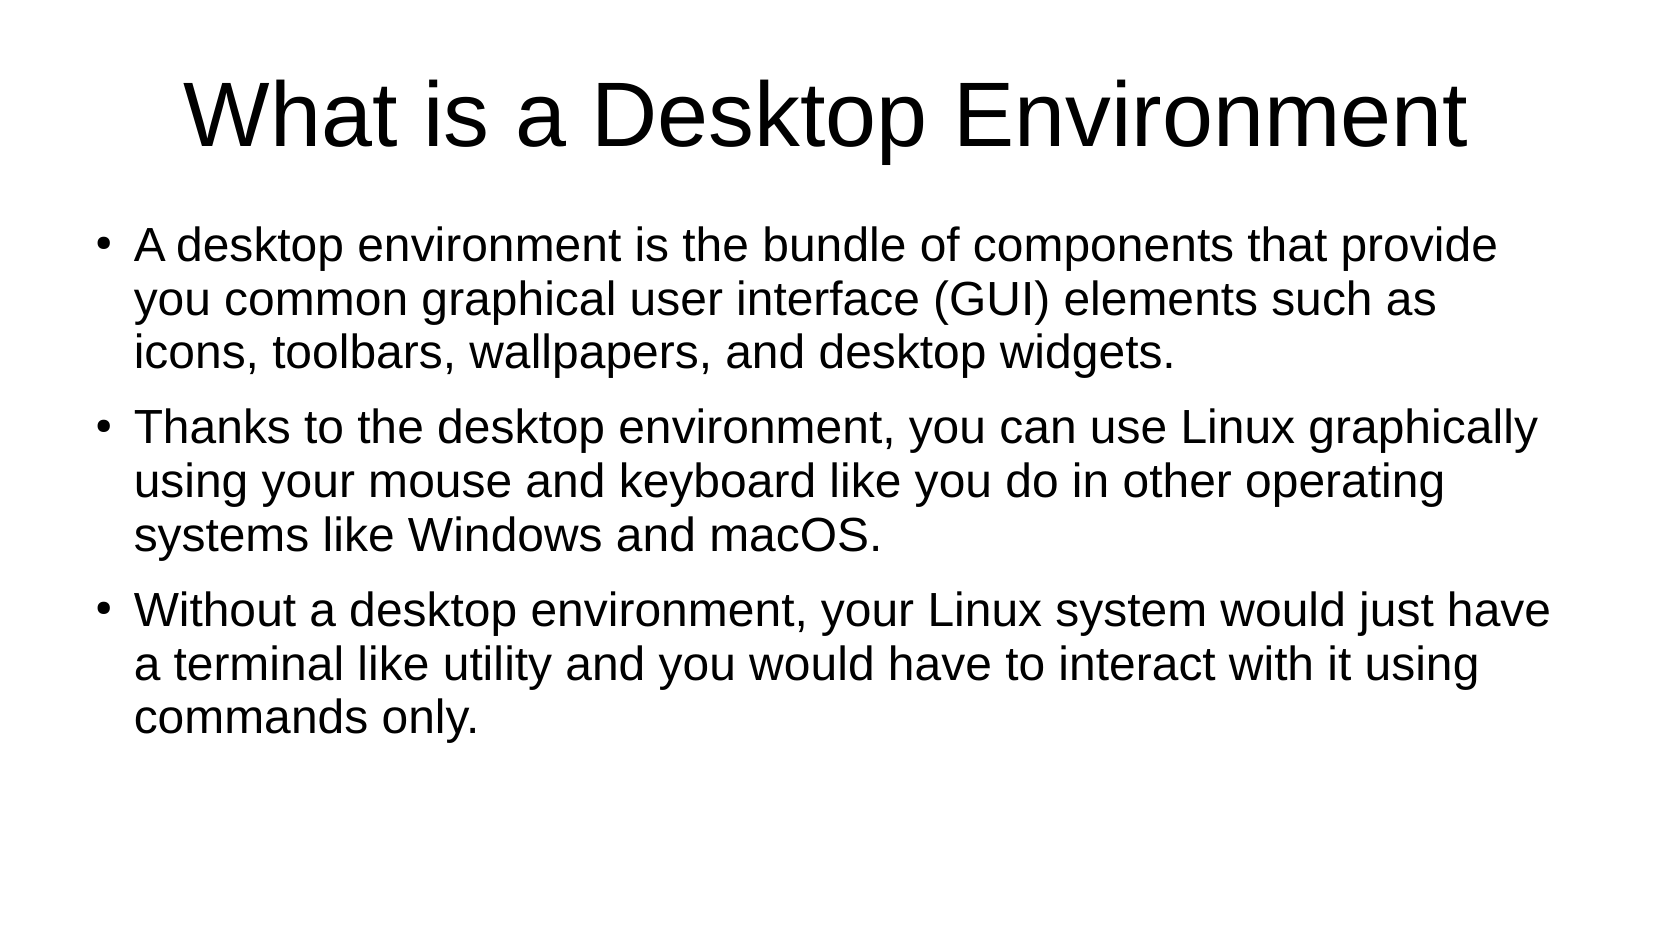

# What is a Desktop Environment
A desktop environment is the bundle of components that provide you common graphical user interface (GUI) elements such as icons, toolbars, wallpapers, and desktop widgets.
Thanks to the desktop environment, you can use Linux graphically using your mouse and keyboard like you do in other operating systems like Windows and macOS.
Without a desktop environment, your Linux system would just have a terminal like utility and you would have to interact with it using commands only.